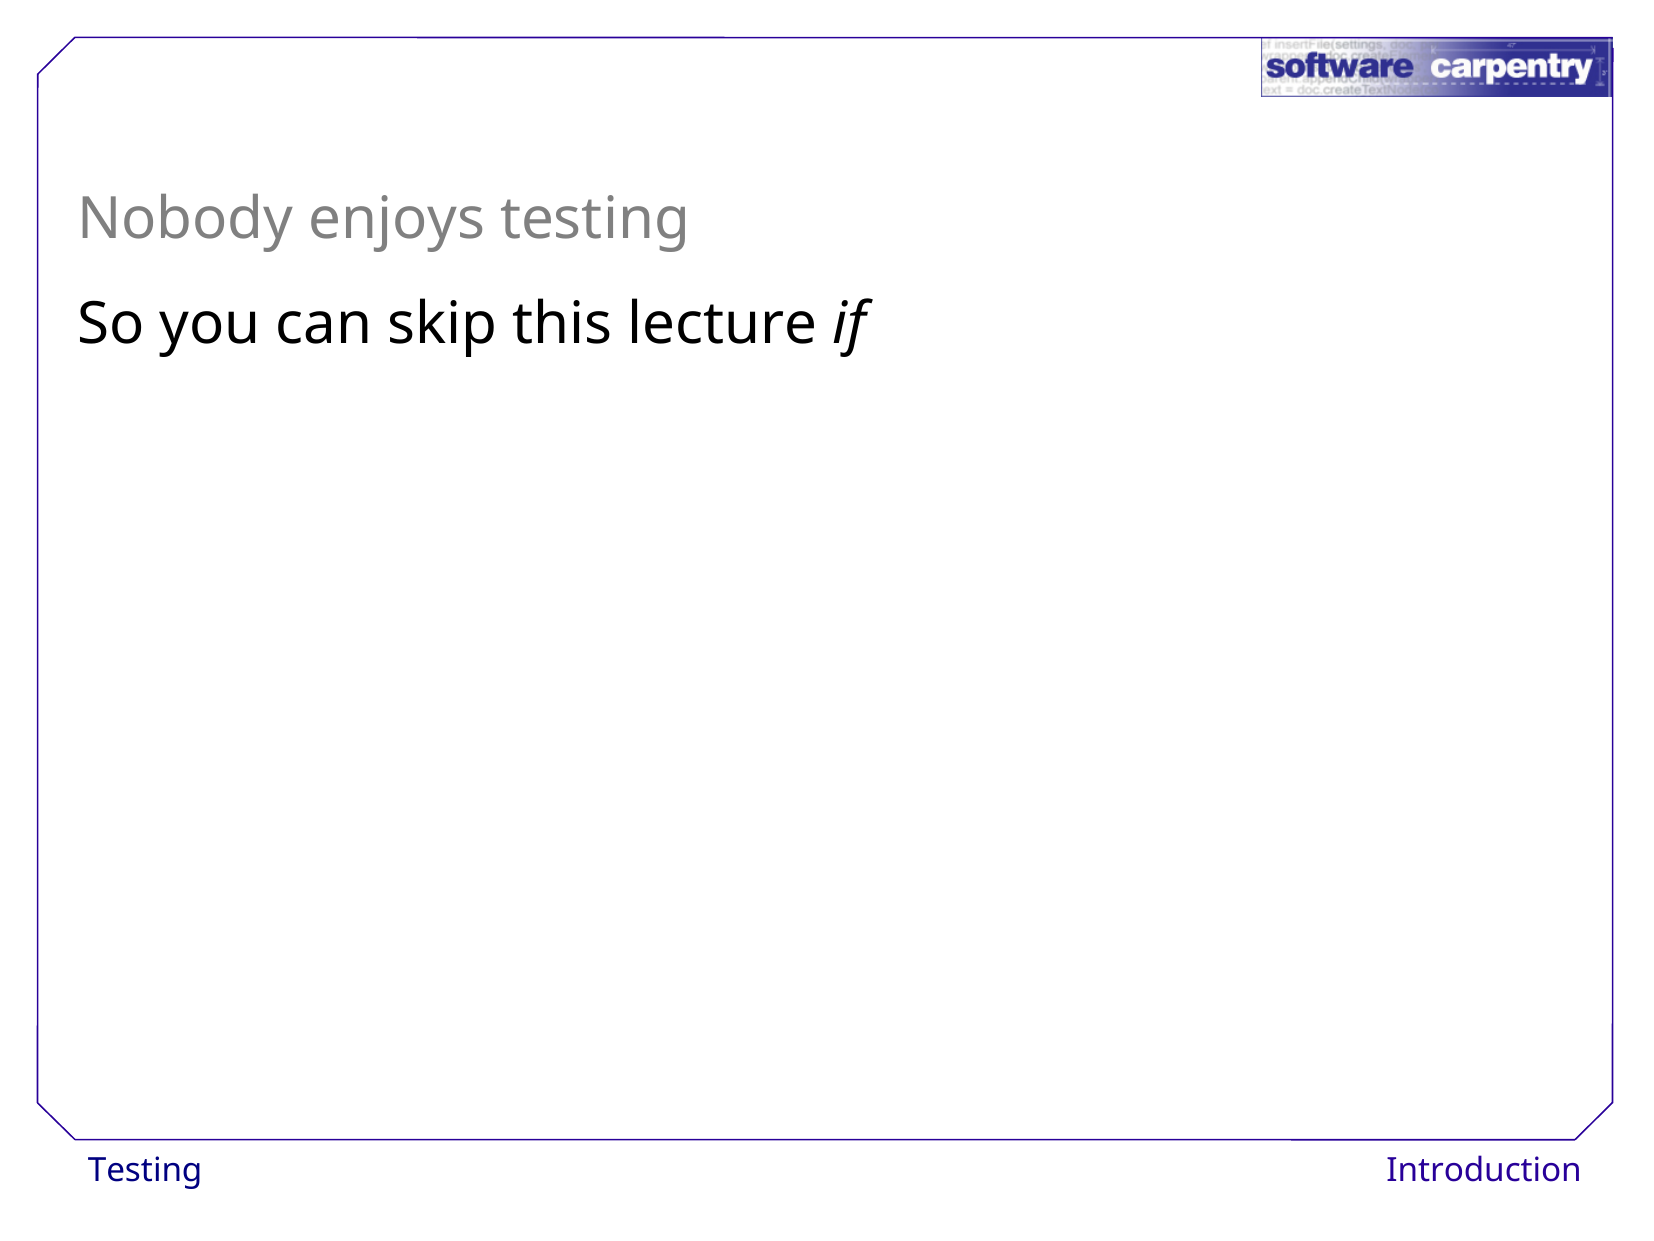

Nobody enjoys testing
So you can skip this lecture if